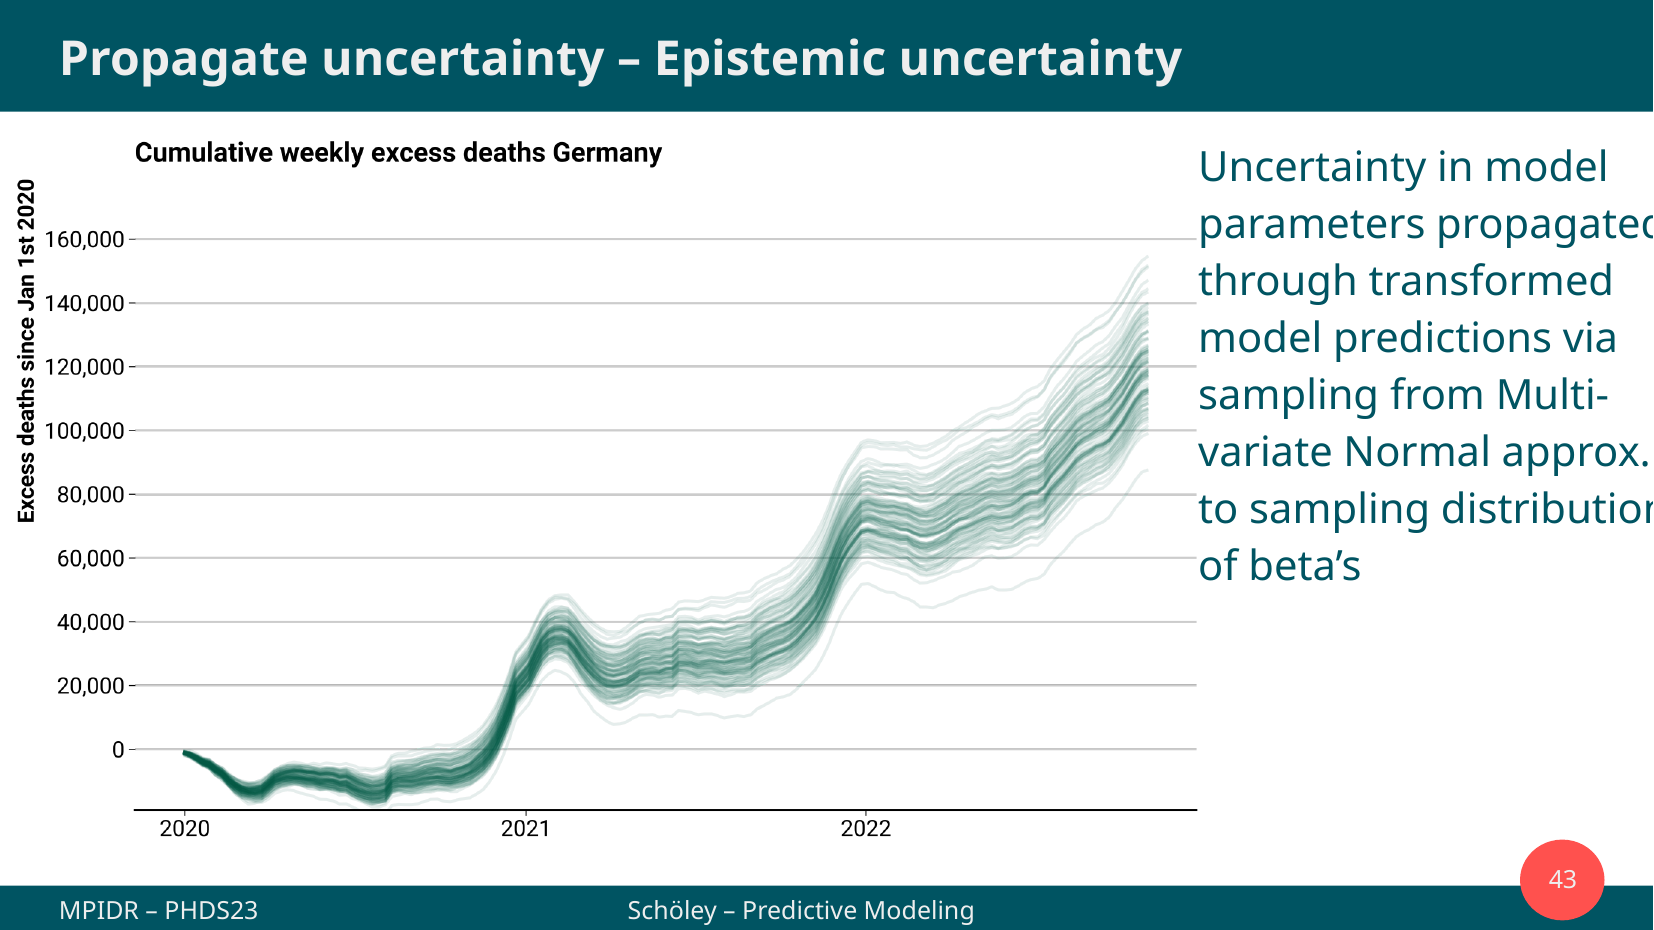

# Propagate uncertainty – Epistemic uncertainty
Uncertainty in model
parameters propagated
through transformed
model predictions via
sampling from Multi-
variate Normal approx.
to sampling distribution
of beta’s
43
MPIDR – PHDS23
Schöley – Predictive Modeling